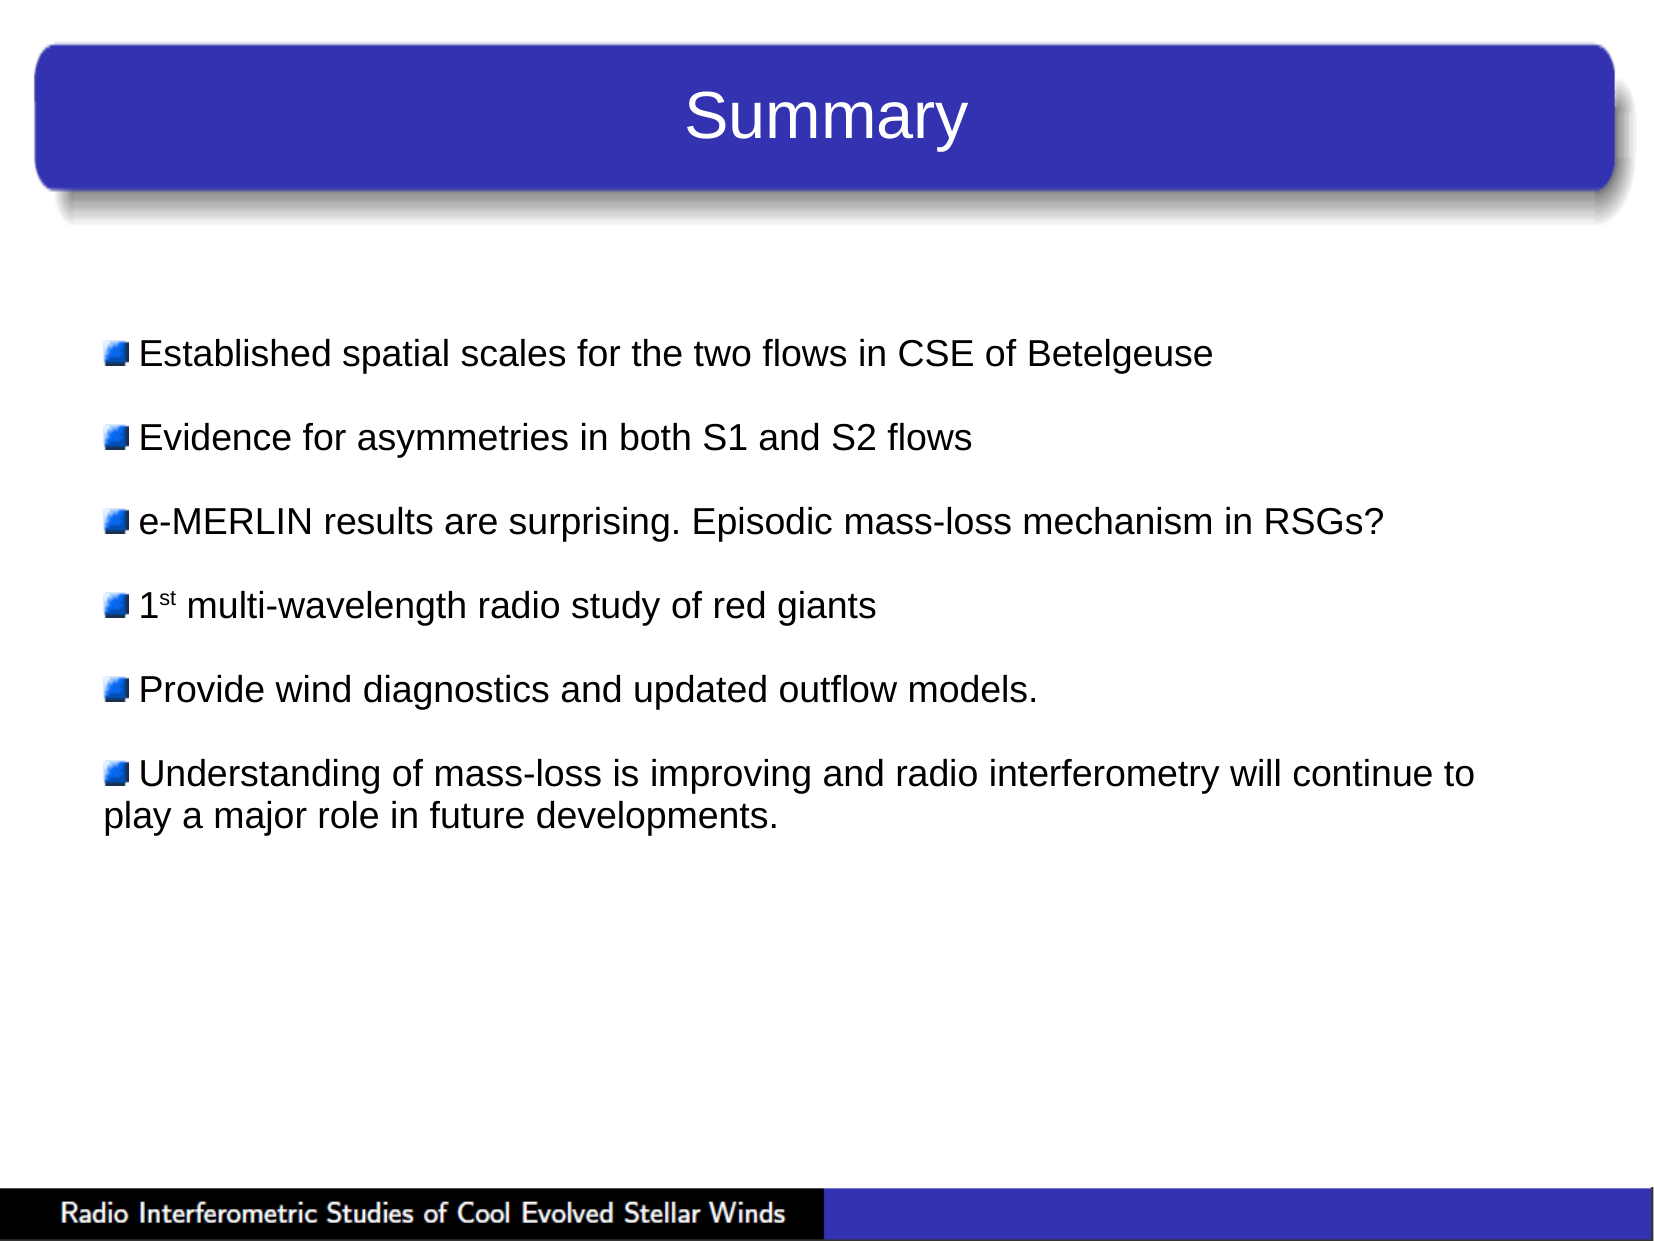

Summary
 Established spatial scales for the two flows in CSE of Betelgeuse
 Evidence for asymmetries in both S1 and S2 flows
 e-MERLIN results are surprising. Episodic mass-loss mechanism in RSGs?
 1st multi-wavelength radio study of red giants
 Provide wind diagnostics and updated outflow models.
 Understanding of mass-loss is improving and radio interferometry will continue to play a major role in future developments.